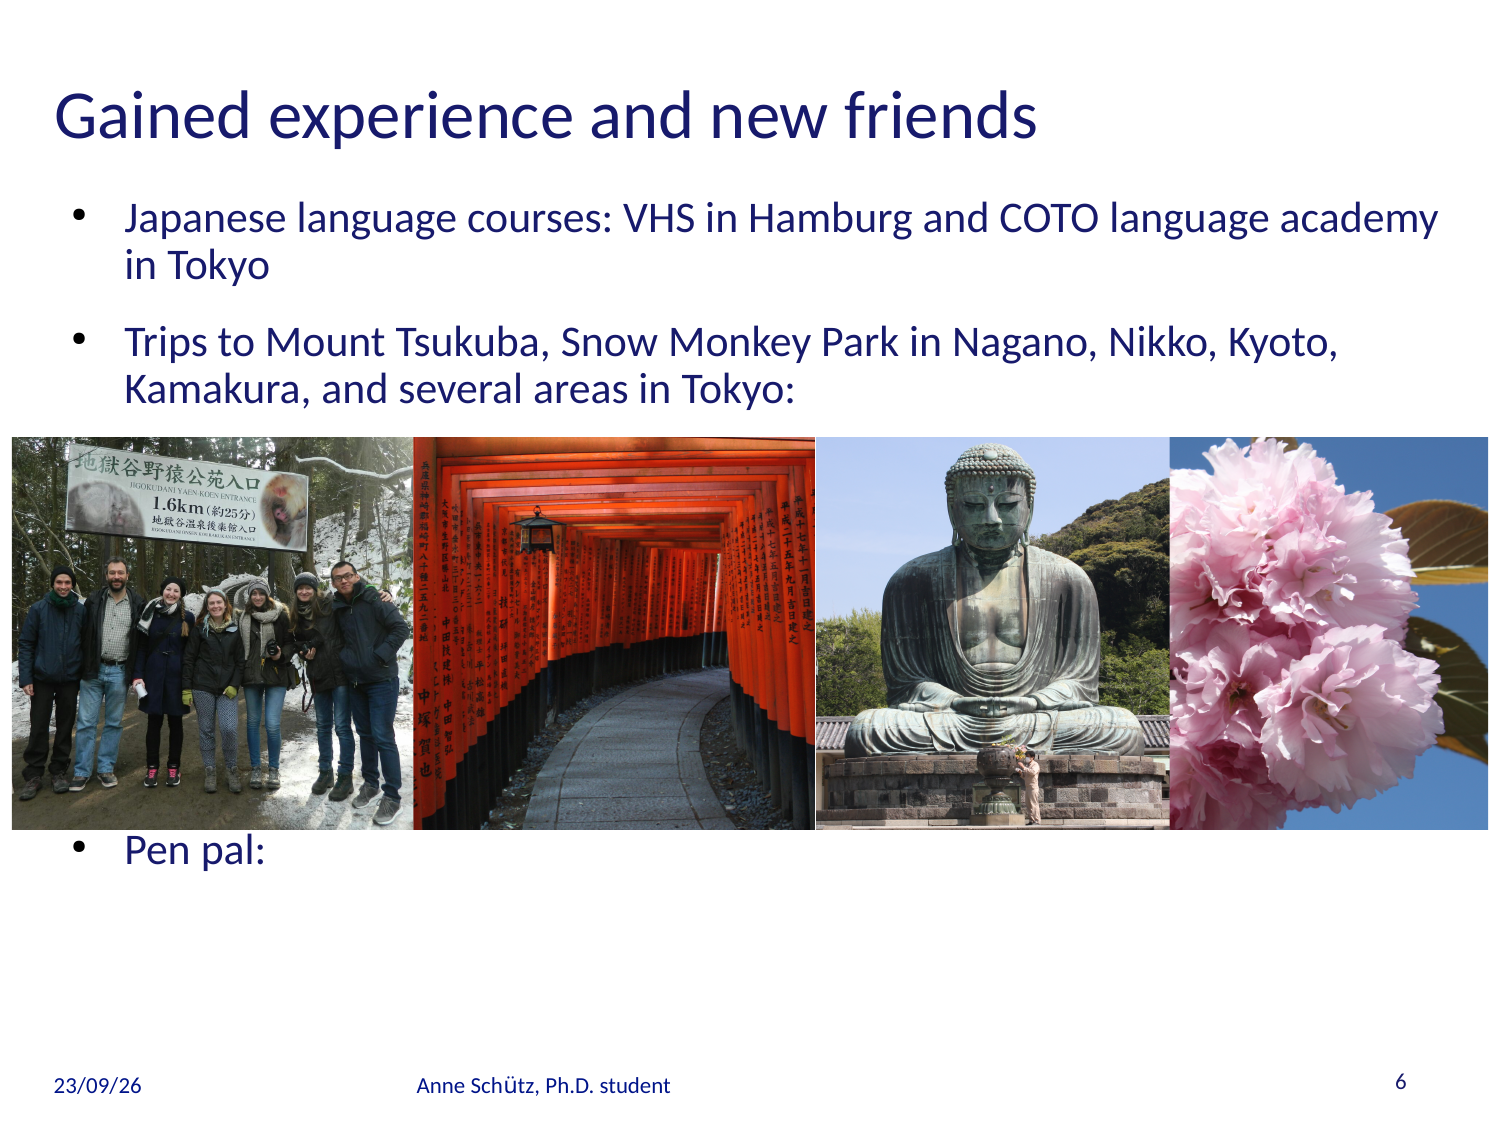

Gained experience and new friends
# Japanese language courses: VHS in Hamburg and COTO language academy in Tokyo
Trips to Mount Tsukuba, Snow Monkey Park in Nagano, Nikko, Kyoto, Kamakura, and several areas in Tokyo:
Pen pal: